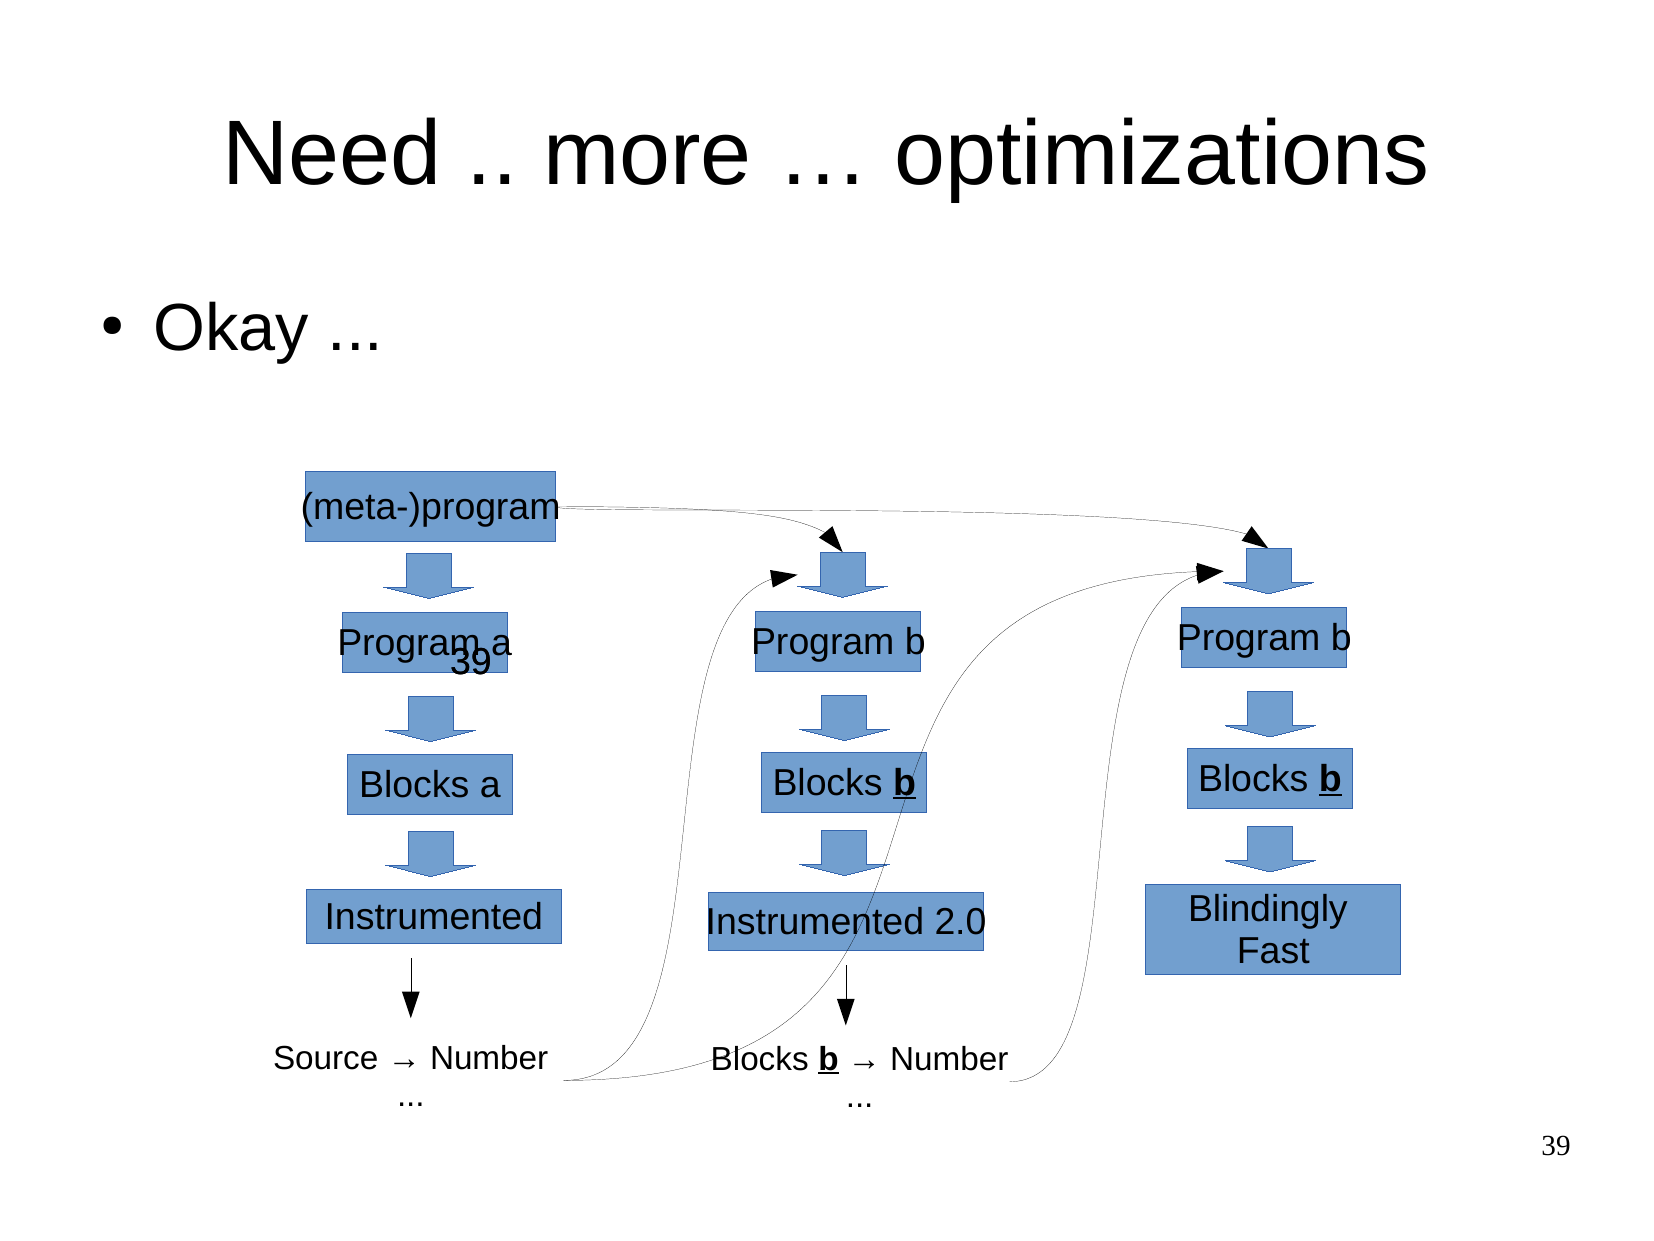

# Need .. more … optimizations
Okay ...
(meta-)program
Program b
Program b
Program a
Blocks b
Blocks b
Blocks a
Blindingly
Fast
Instrumented
Instrumented 2.0
Source → Number
...
Blocks b → Number
...
39